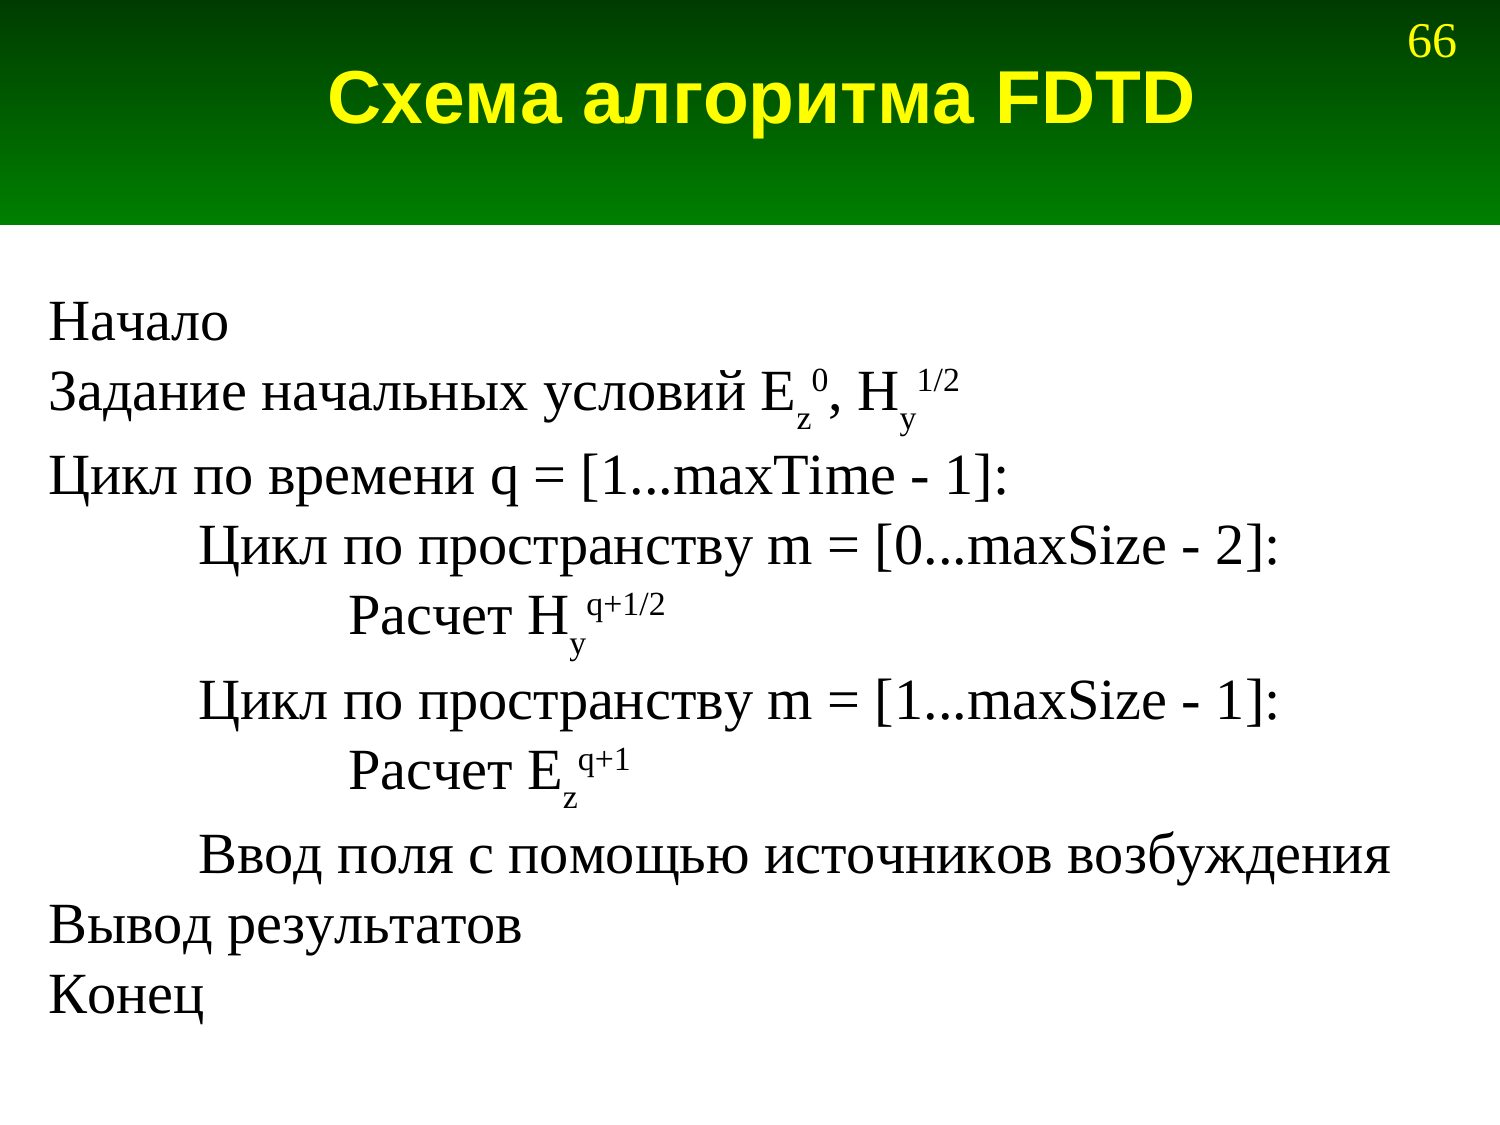

# Схема алгоритма FDTD
Начало
Задание начальных условий Ez0, Hy1/2
Цикл по времени q = [1...maxTime - 1]:
	Цикл по пространству m = [0...maxSize - 2]:
		Расчет Hyq+1/2
	Цикл по пространству m = [1...maxSize - 1]:
		Расчет Ezq+1
	Ввод поля с помощью источников возбуждения
Вывод результатов
Конец